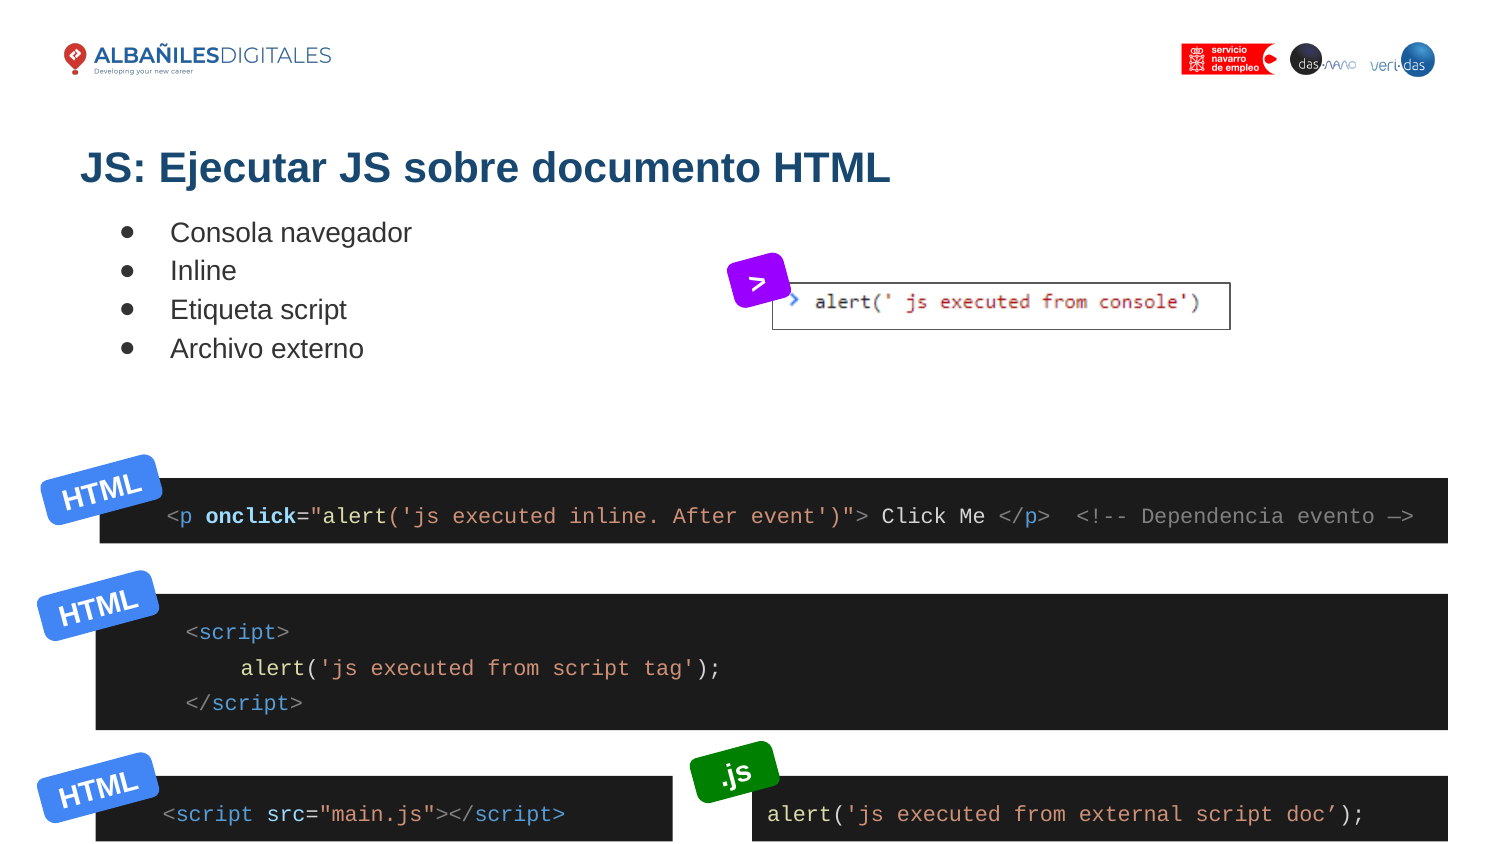

JS: Ejecutar JS sobre documento HTML
Consola navegador
Inline
Etiqueta script
Archivo externo
>
HTML
 <p onclick="alert('js executed inline. After event')"> Click Me </p> <!-- Dependencia evento —>
HTML
<script>
 alert('js executed from script tag');
</script>
.js
HTML
 <script src="main.js"></script>
alert('js executed from external script doc’);